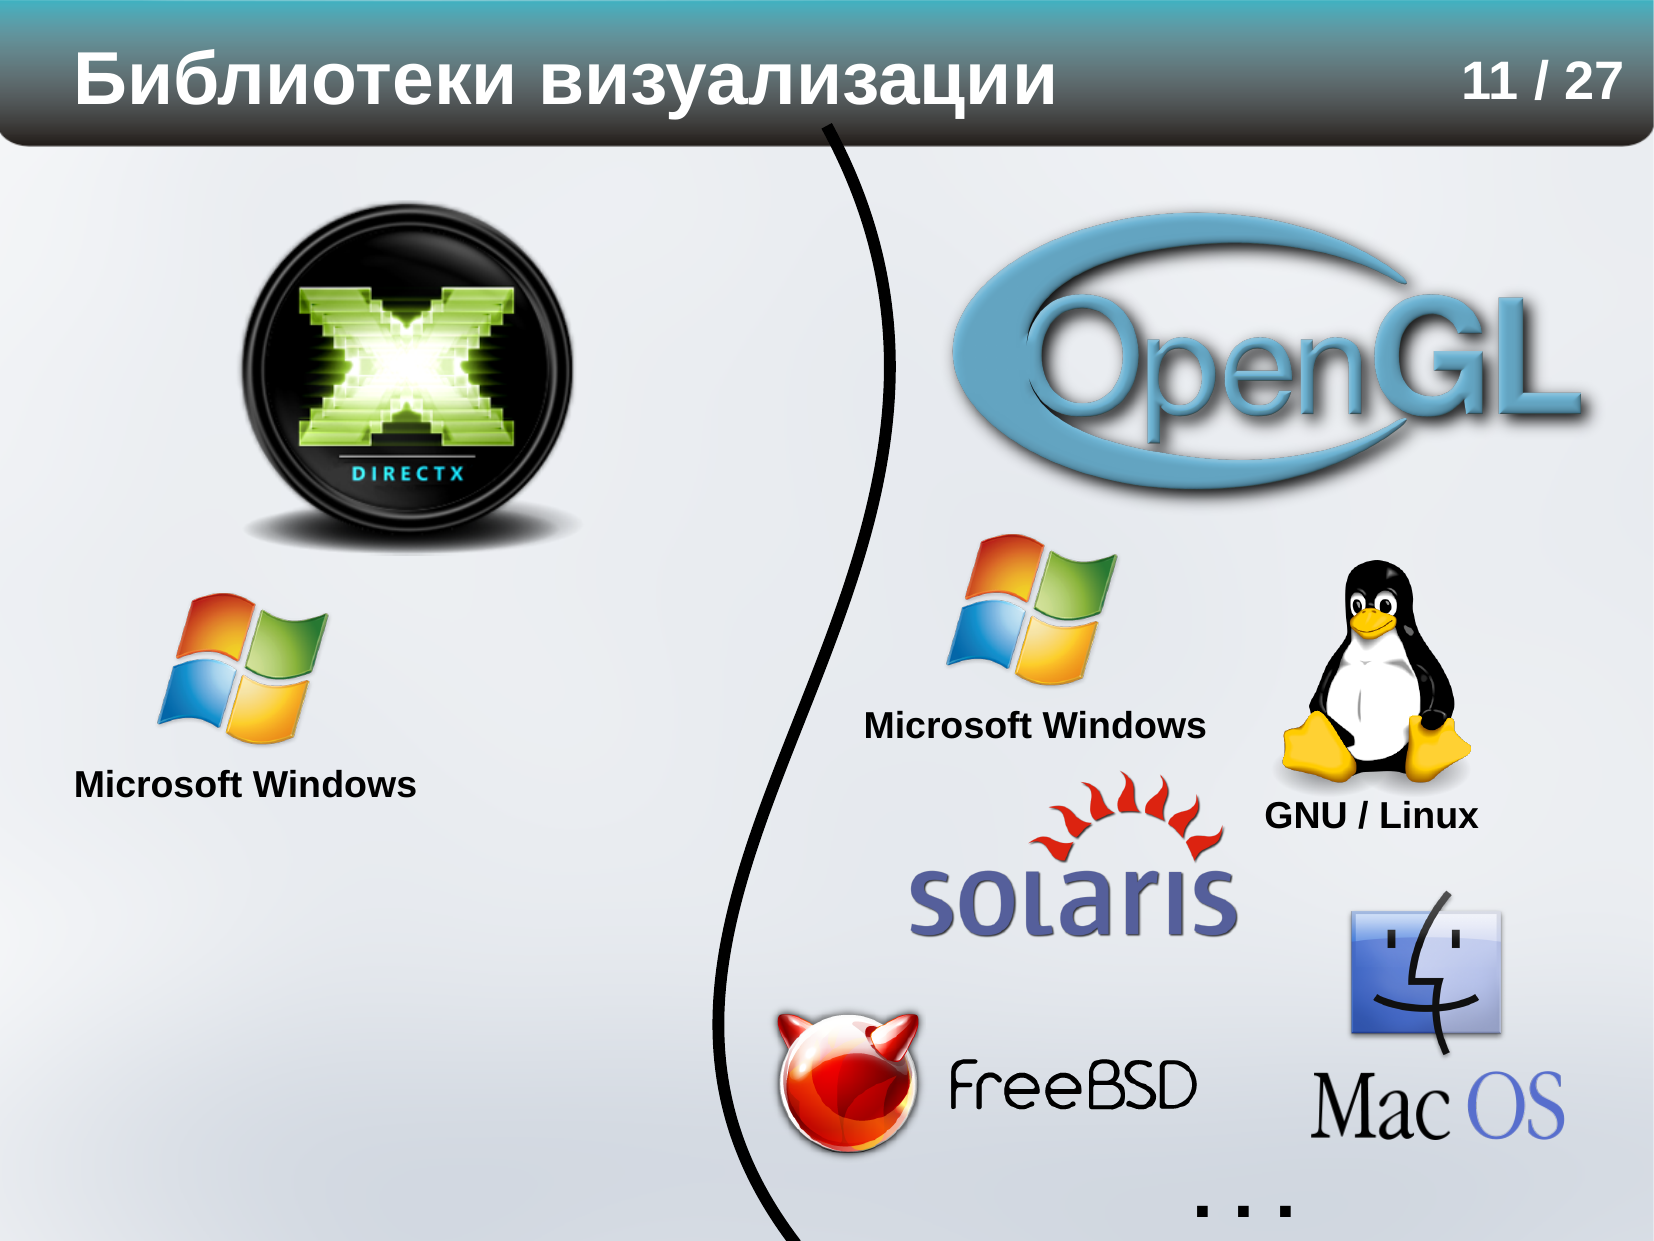

Библиотеки визуализации
Microsoft Windows
Microsoft Windows
GNU / Linux
. . .